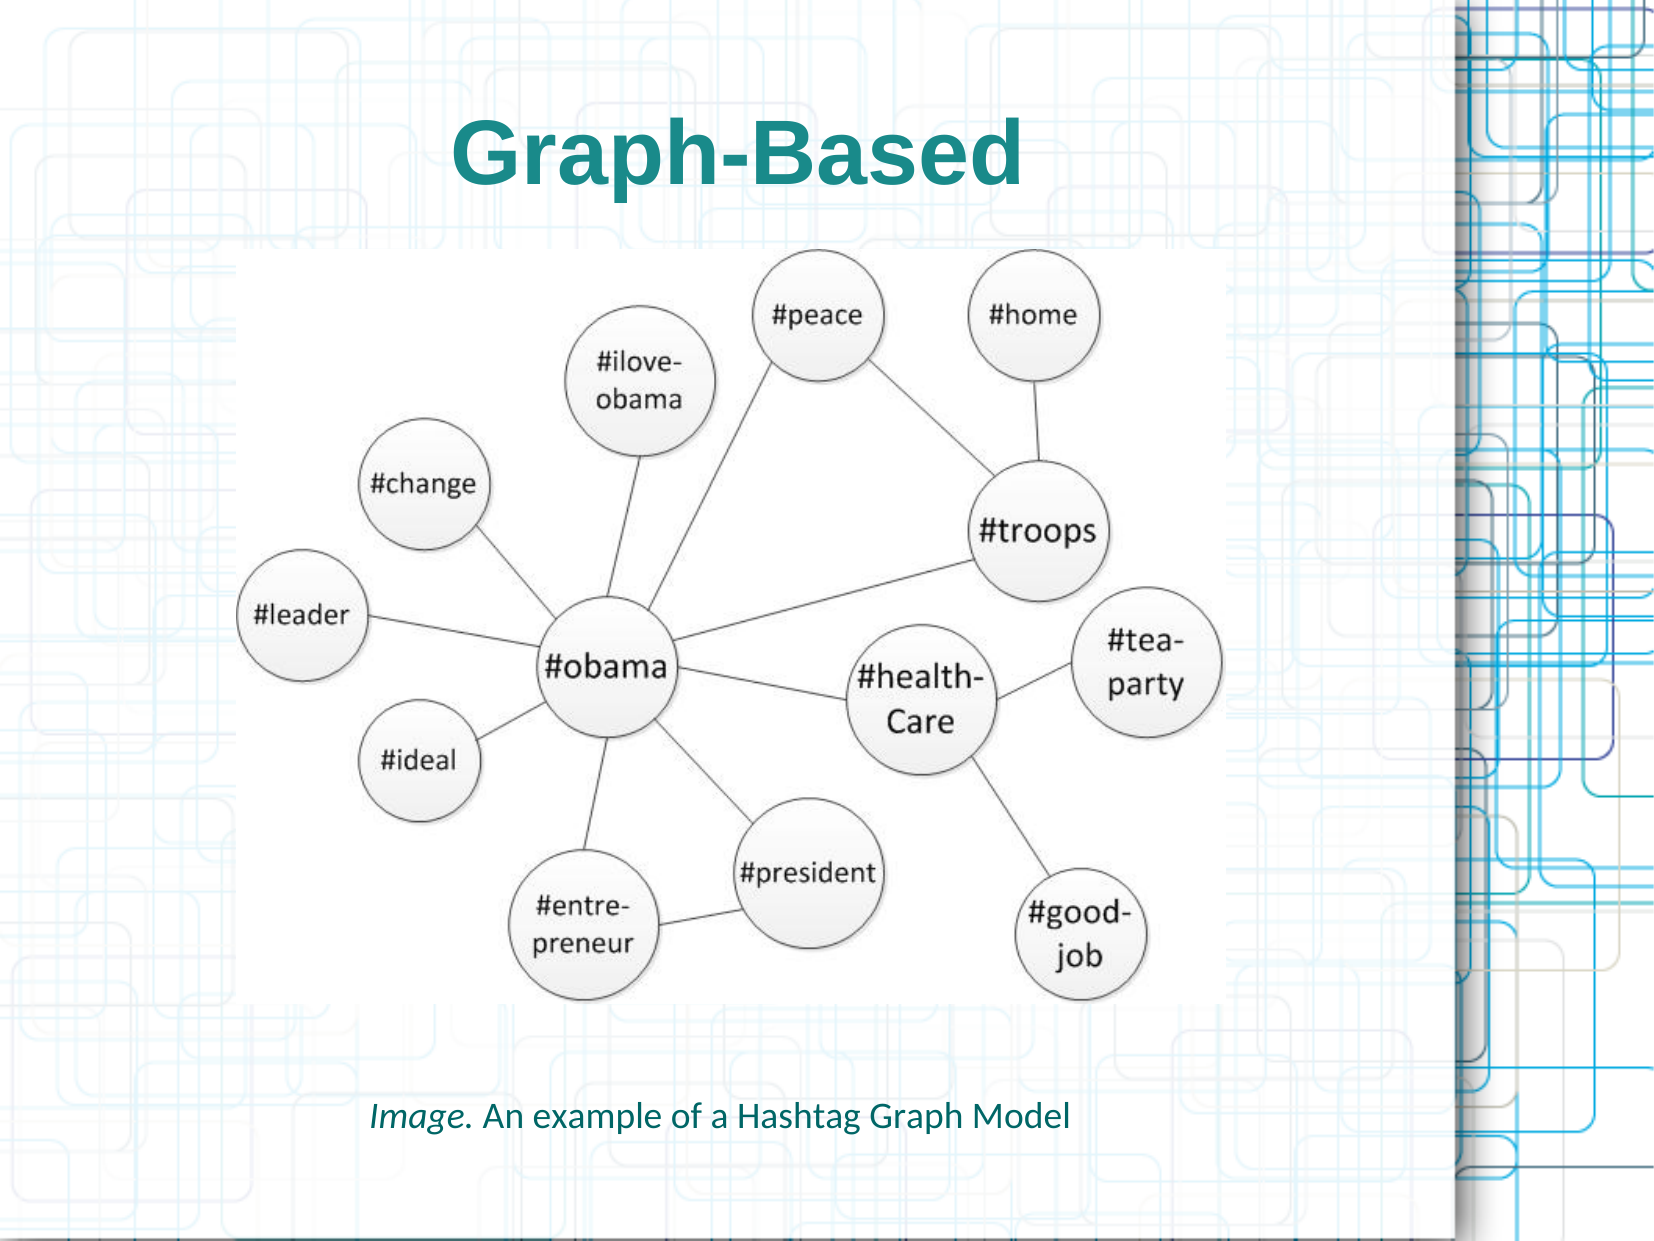

# Graph-Based
Image. An example of a Hashtag Graph Model